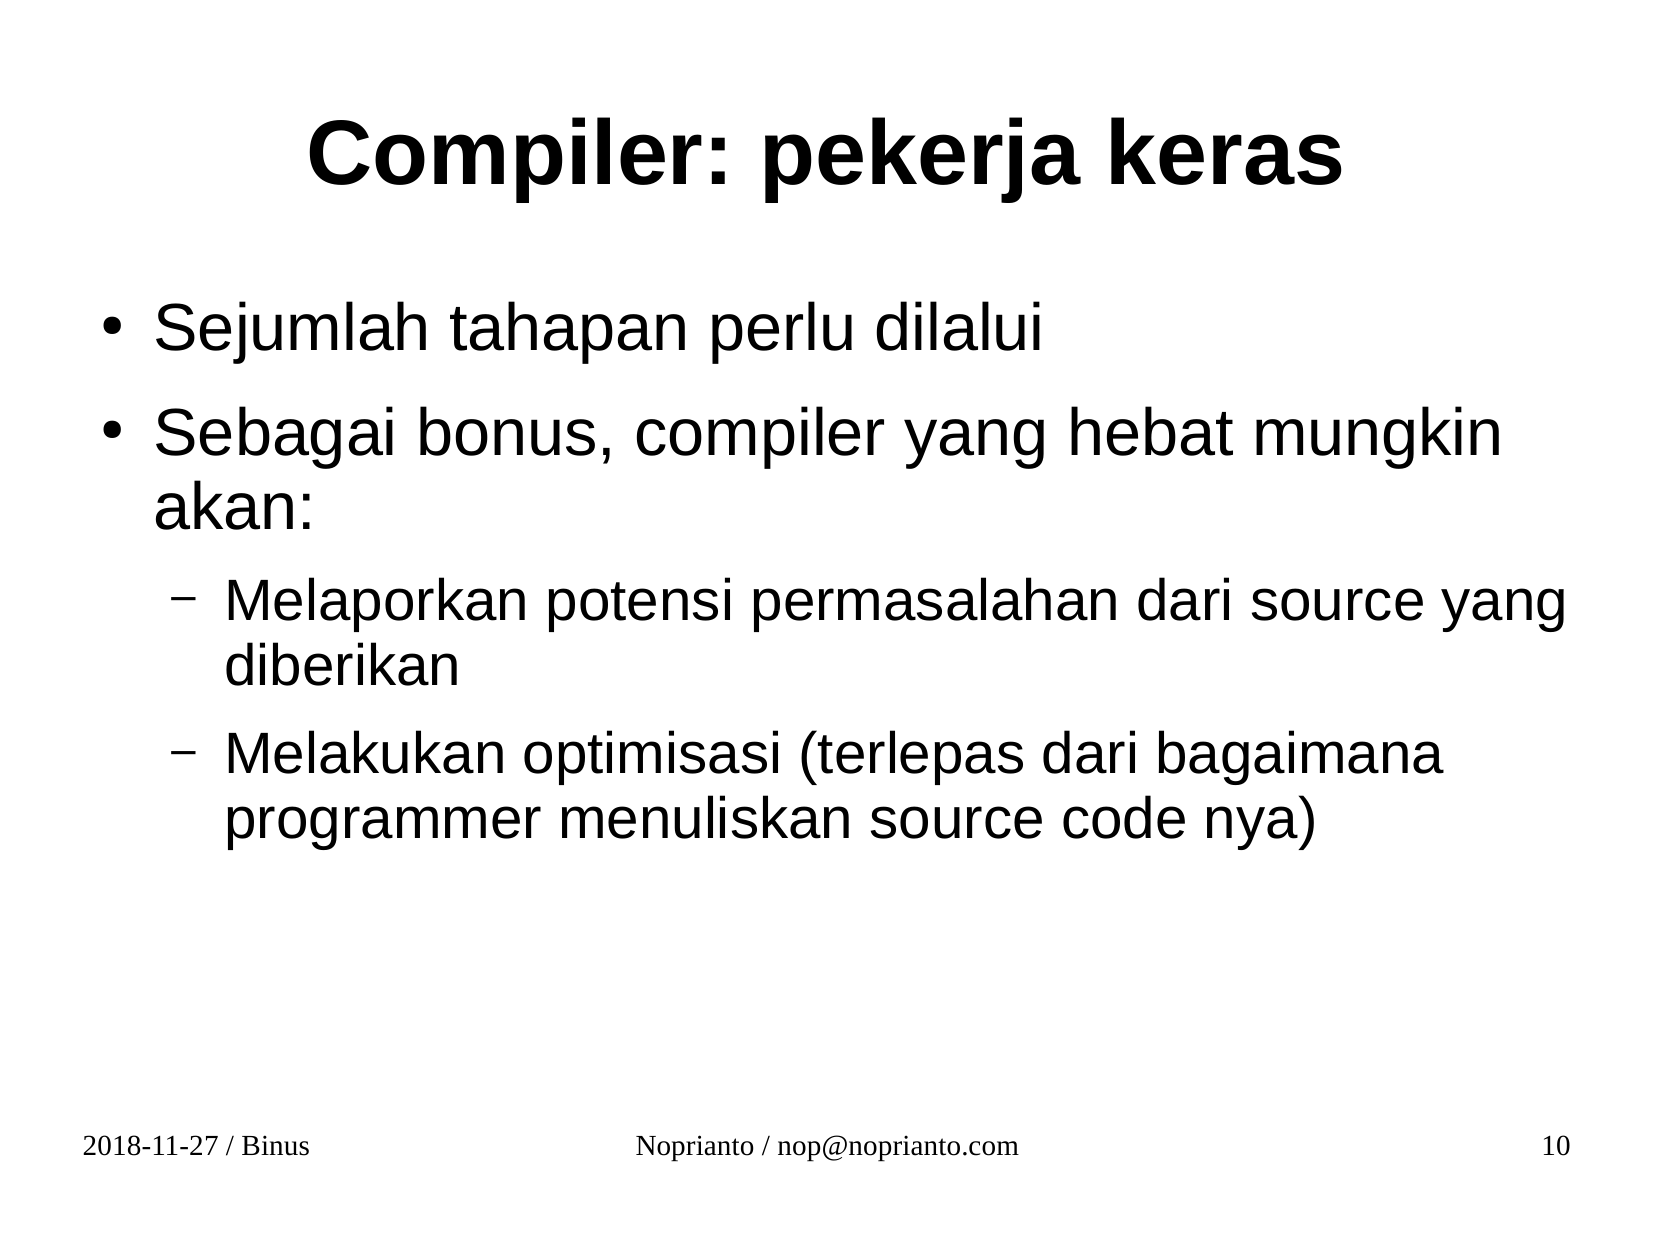

# Compiler: pekerja keras
Sejumlah tahapan perlu dilalui
Sebagai bonus, compiler yang hebat mungkin akan:
Melaporkan potensi permasalahan dari source yang diberikan
Melakukan optimisasi (terlepas dari bagaimana programmer menuliskan source code nya)
2018-11-27 / Binus
Noprianto / nop@noprianto.com
10